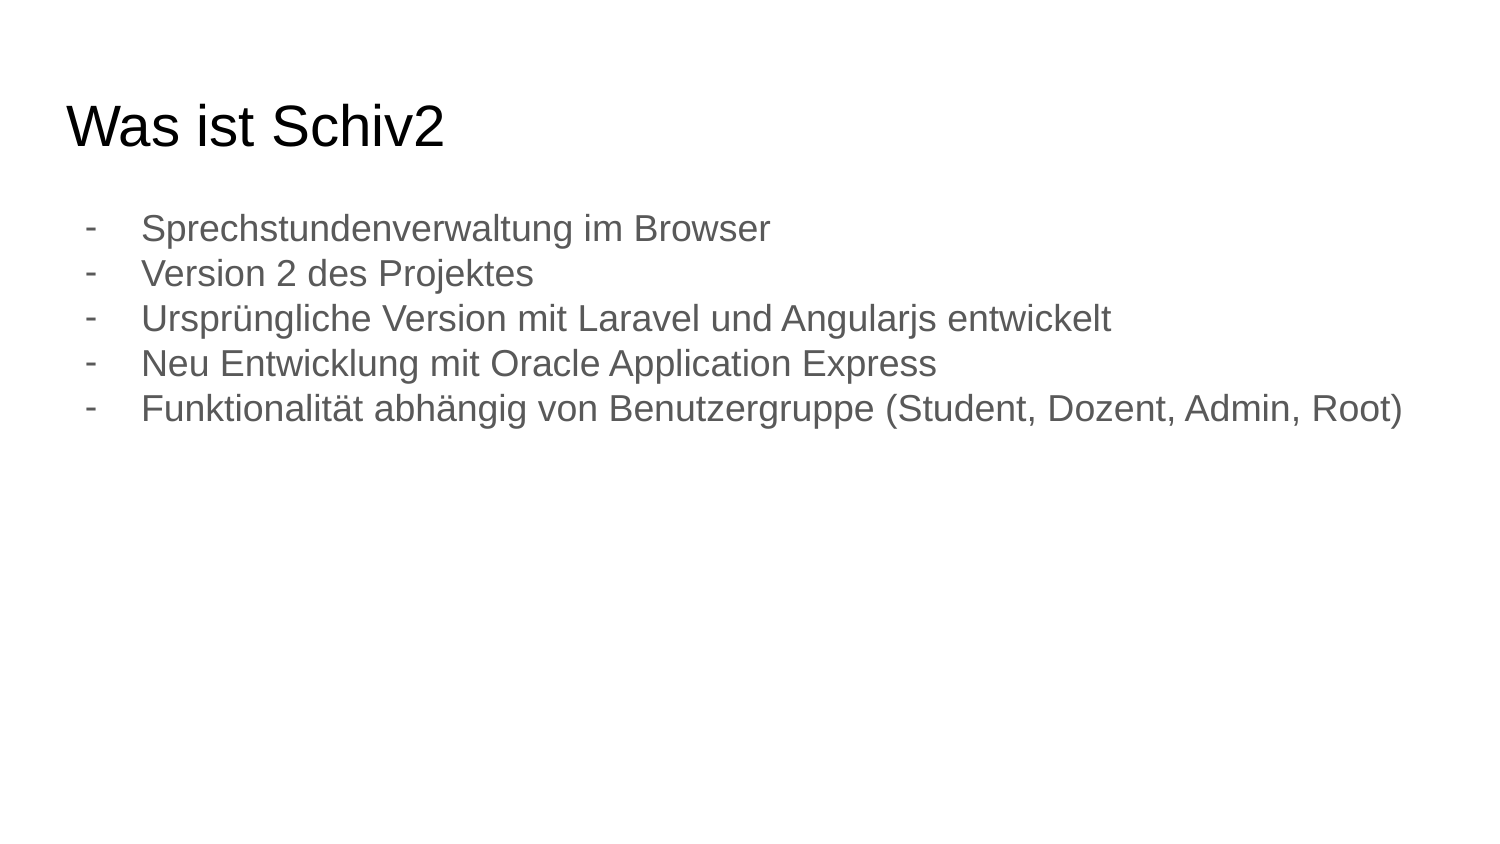

# Was ist Schiv2
Sprechstundenverwaltung im Browser
Version 2 des Projektes
Ursprüngliche Version mit Laravel und Angularjs entwickelt
Neu Entwicklung mit Oracle Application Express
Funktionalität abhängig von Benutzergruppe (Student, Dozent, Admin, Root)